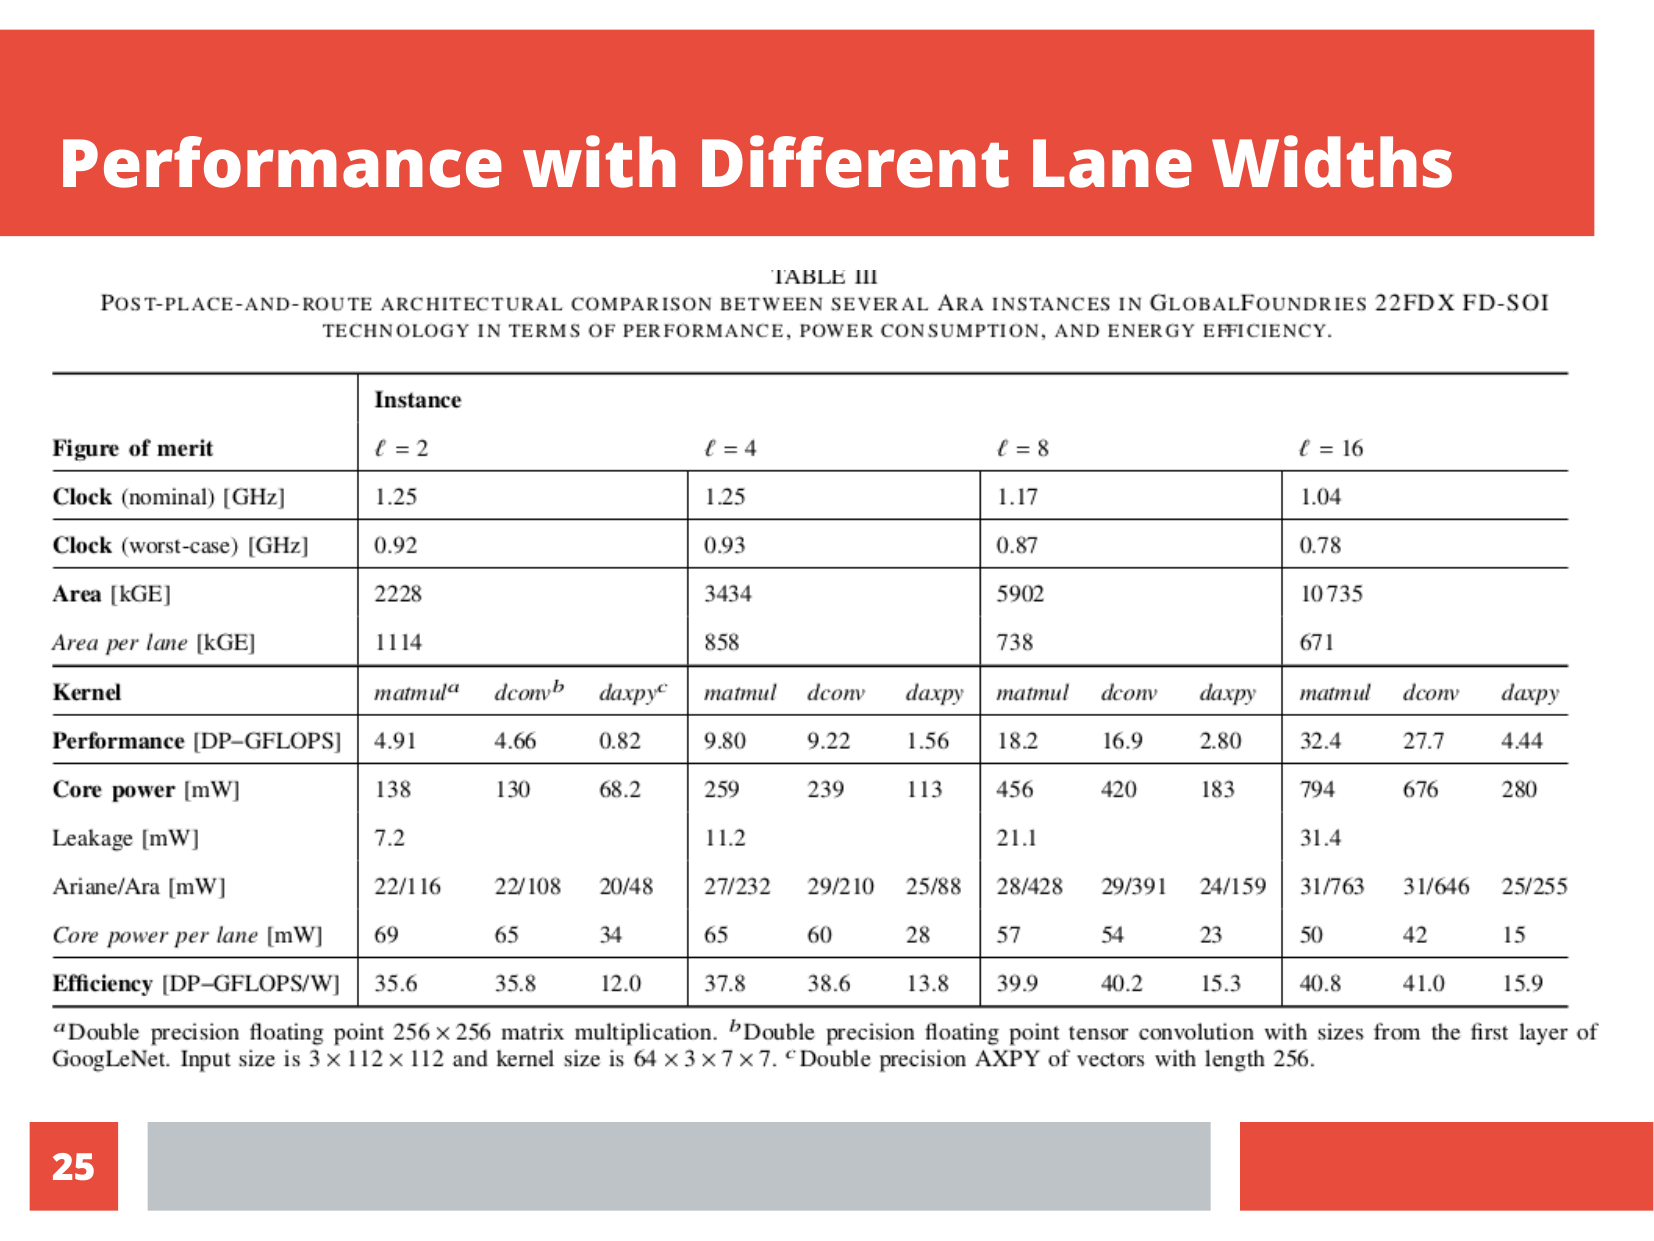

# Performance with Different Lane Widths
25